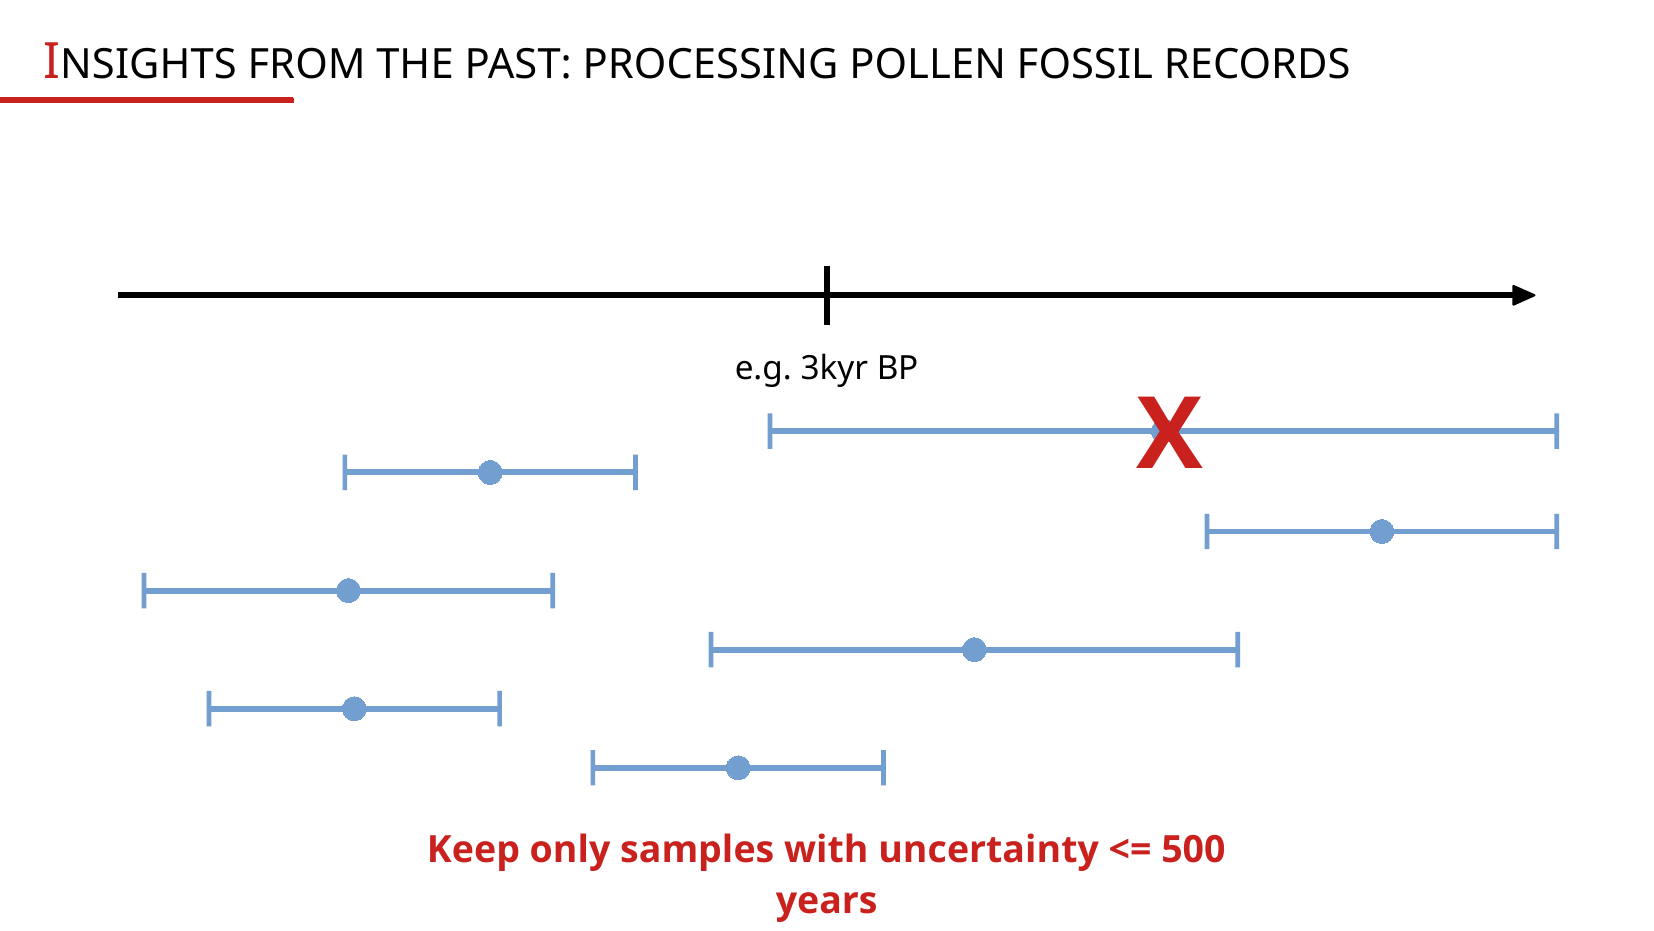

INSIGHTS FROM THE PAST: PROCESSING POLLEN FOSSIL RECORDS
e.g. 3kyr BP
X
Keep only samples with uncertainty <= 500 years